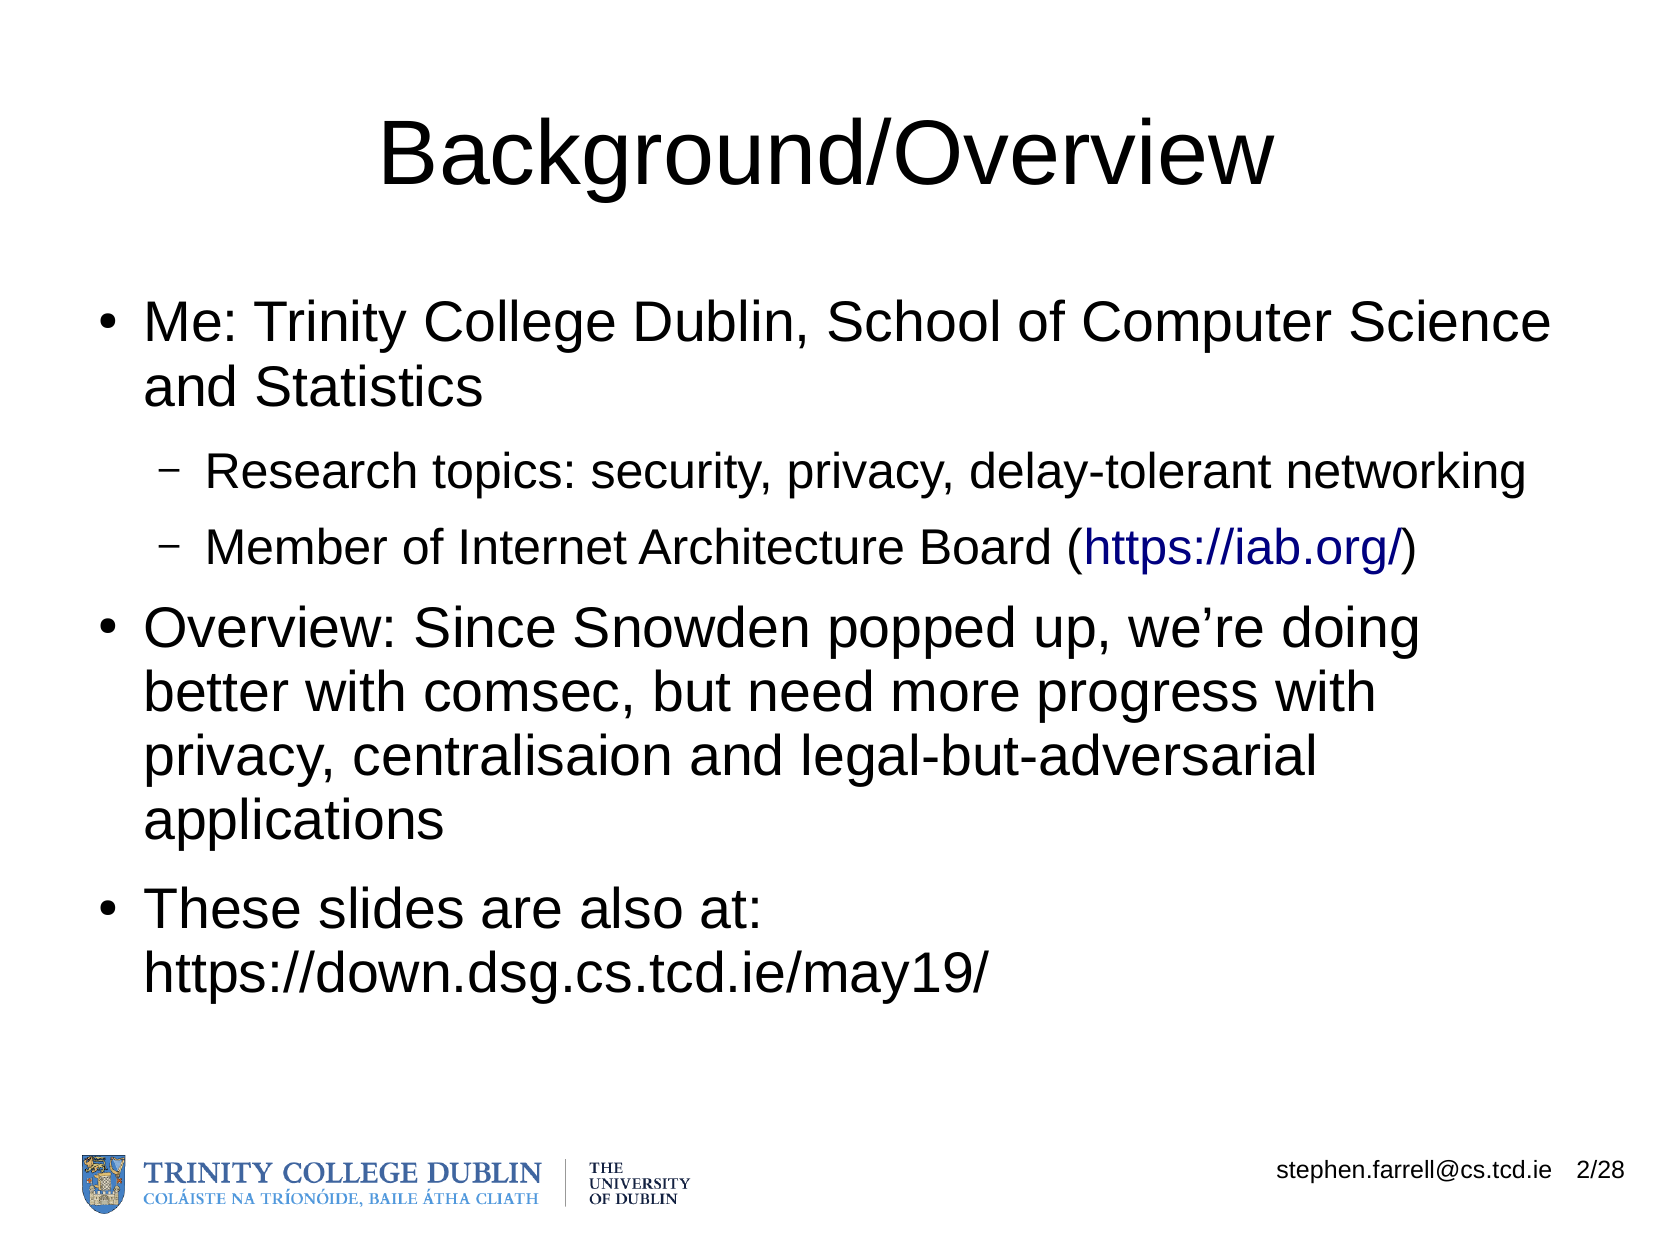

# Background/Overview
Me: Trinity College Dublin, School of Computer Science and Statistics
Research topics: security, privacy, delay-tolerant networking
Member of Internet Architecture Board (https://iab.org/)
Overview: Since Snowden popped up, we’re doing better with comsec, but need more progress with privacy, centralisaion and legal-but-adversarial applications
These slides are also at: https://down.dsg.cs.tcd.ie/may19/